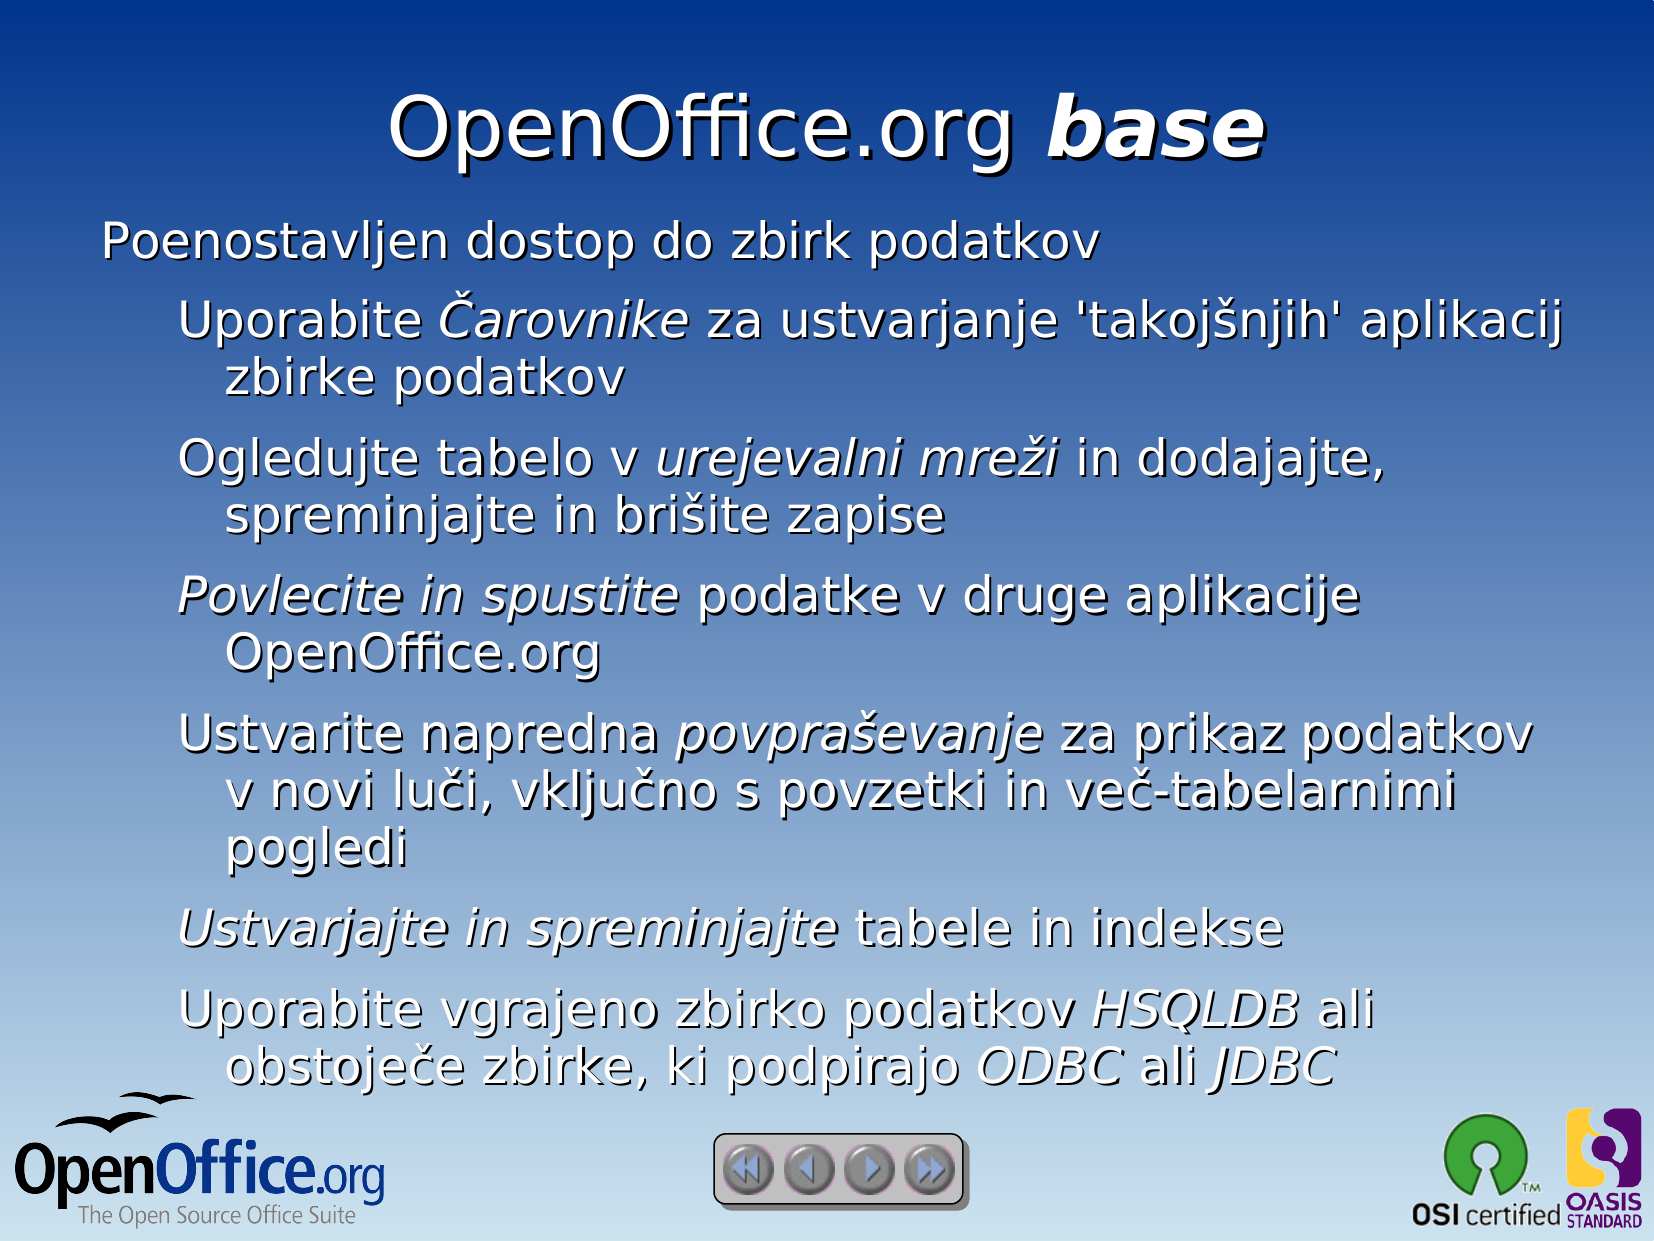

# OpenOffice.org base
Poenostavljen dostop do zbirk podatkov
Uporabite Čarovnike za ustvarjanje 'takojšnjih' aplikacij zbirke podatkov
Ogledujte tabelo v urejevalni mreži in dodajajte, spreminjajte in brišite zapise
Povlecite in spustite podatke v druge aplikacije OpenOffice.org
Ustvarite napredna povpraševanje za prikaz podatkov v novi luči, vključno s povzetki in več-tabelarnimi pogledi
Ustvarjajte in spreminjajte tabele in indekse
Uporabite vgrajeno zbirko podatkov HSQLDB ali obstoječe zbirke, ki podpirajo ODBC ali JDBC